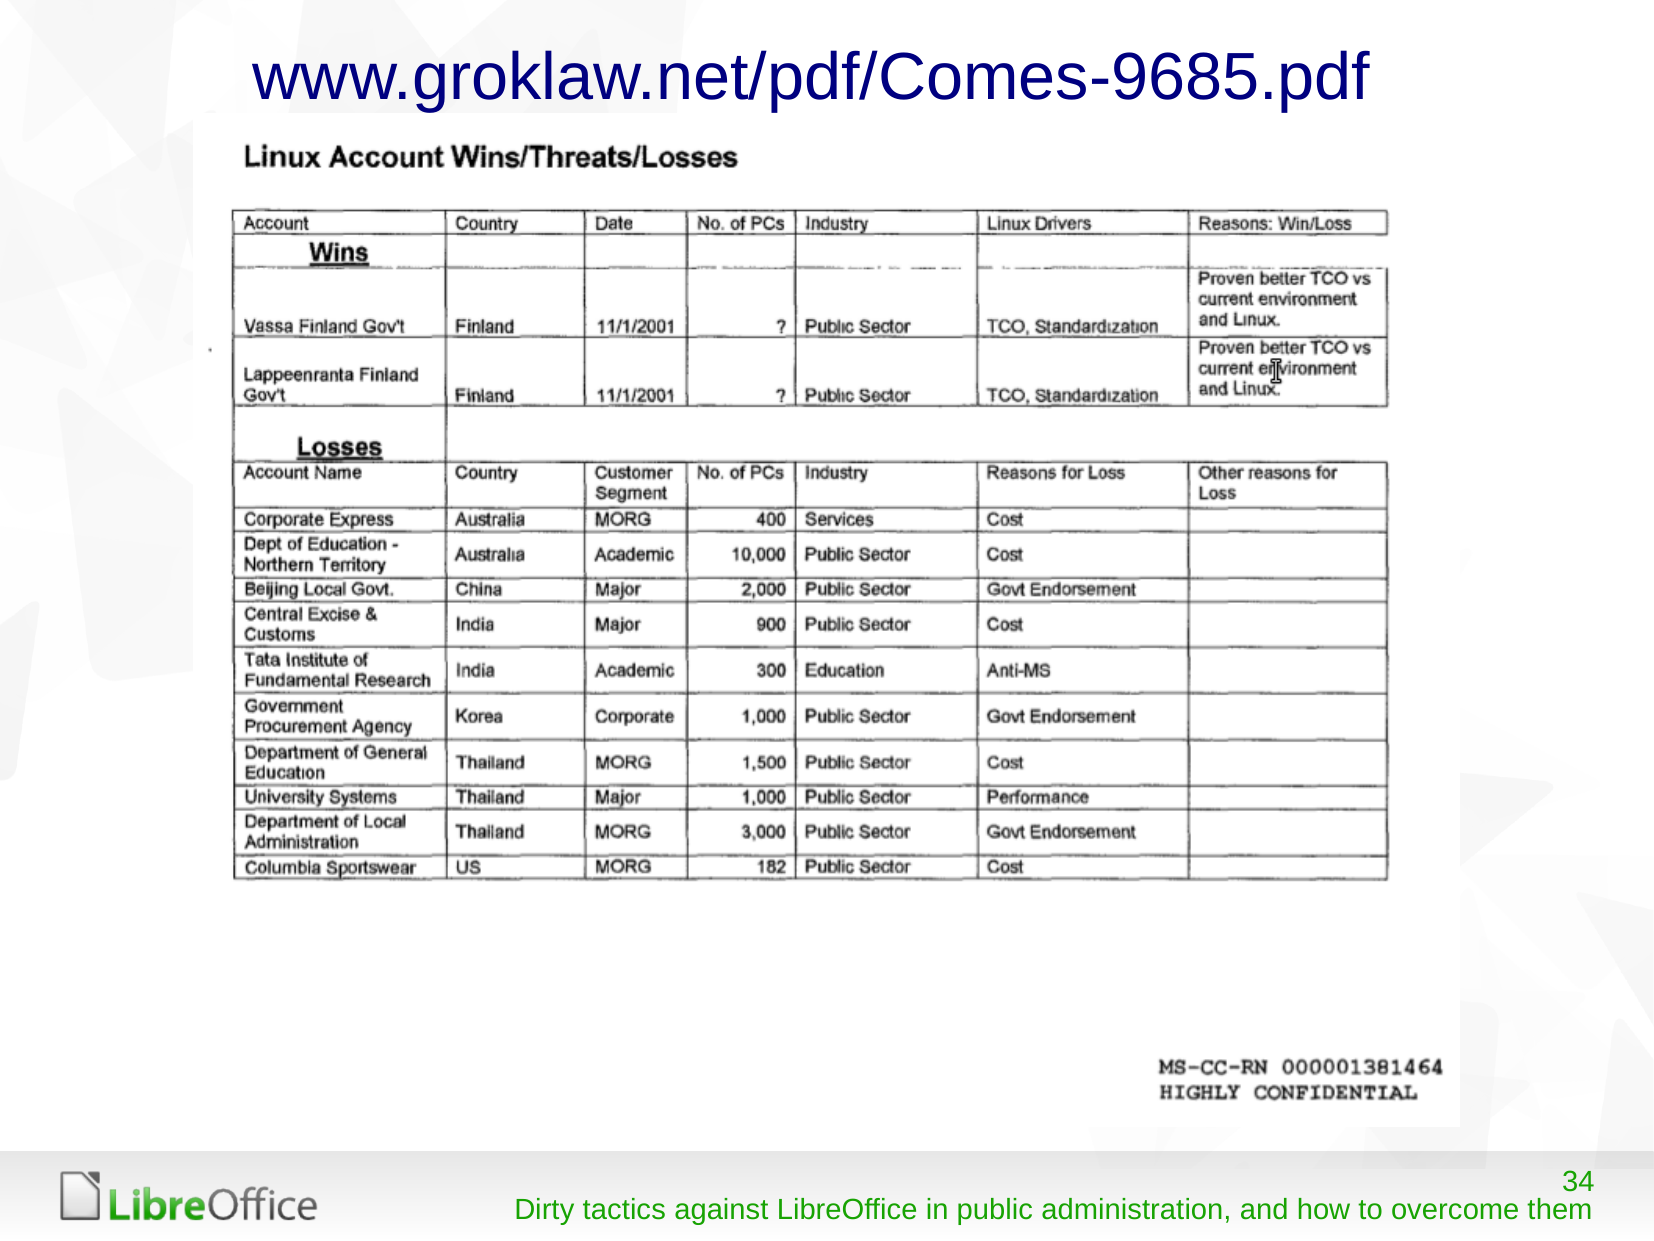

# www.groklaw.net/pdf/Comes-9685.pdf
34
Dirty tactics against LibreOffice in public administration, and how to overcome them